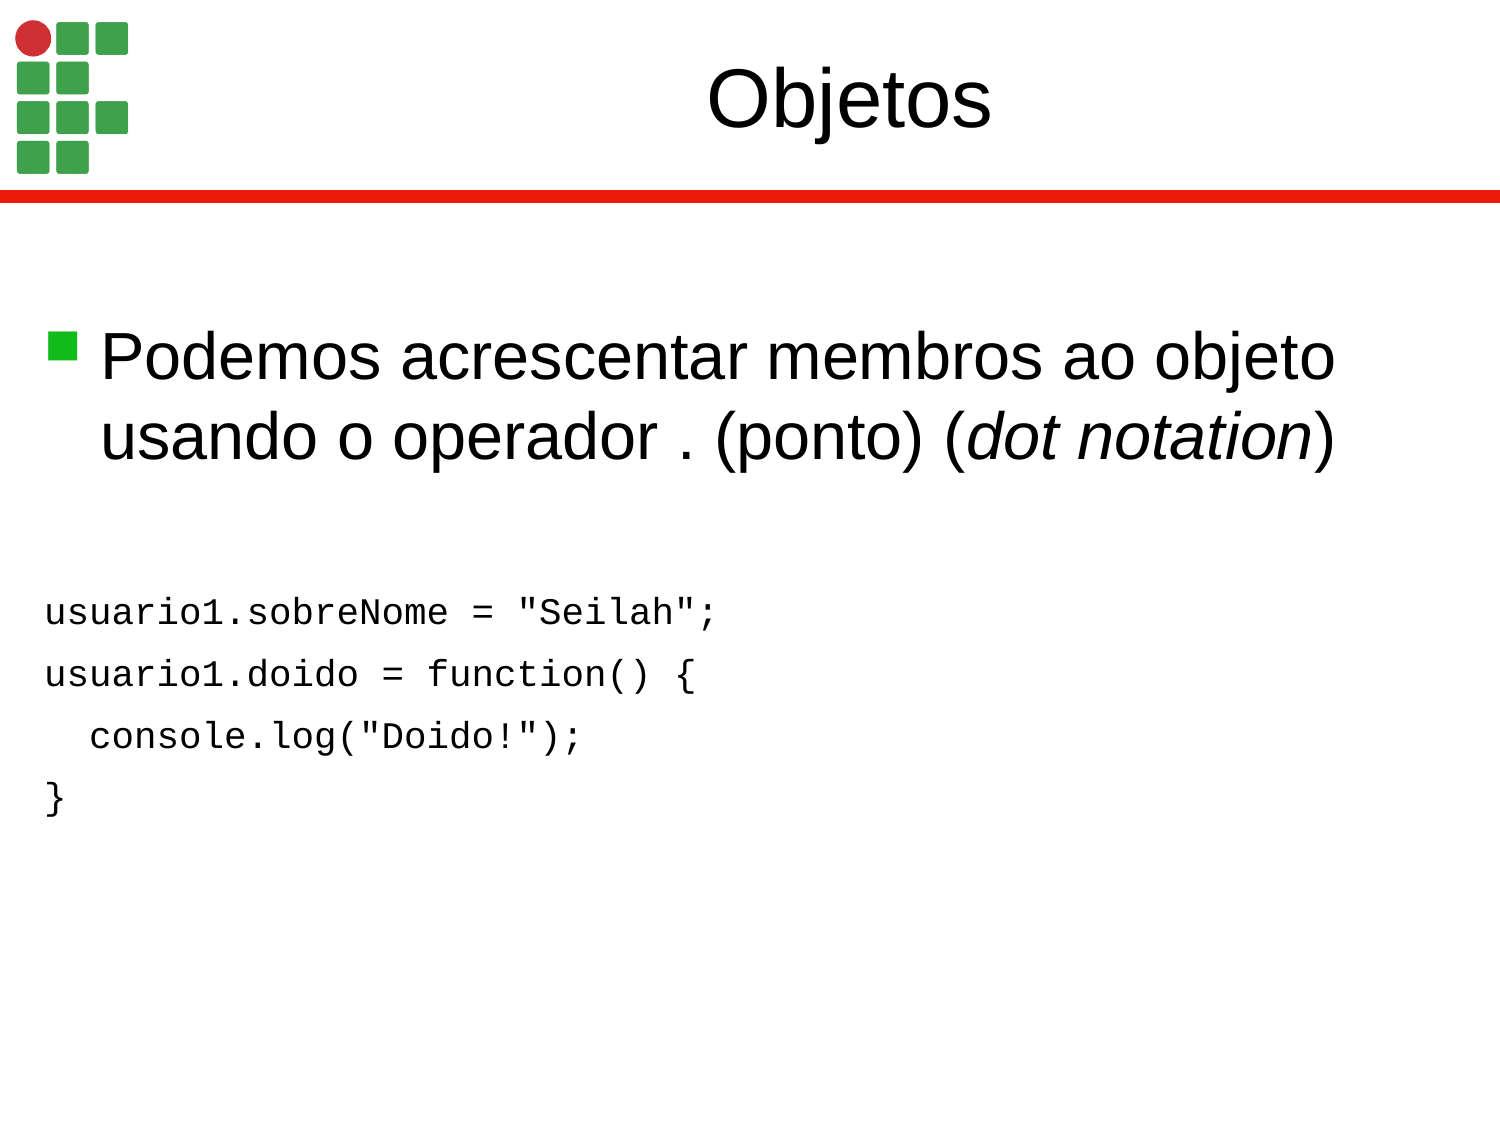

# Objetos
Podemos acrescentar membros ao objeto usando o operador . (ponto) (dot notation)
usuario1.sobreNome = "Seilah";
usuario1.doido = function() {
 console.log("Doido!");
}